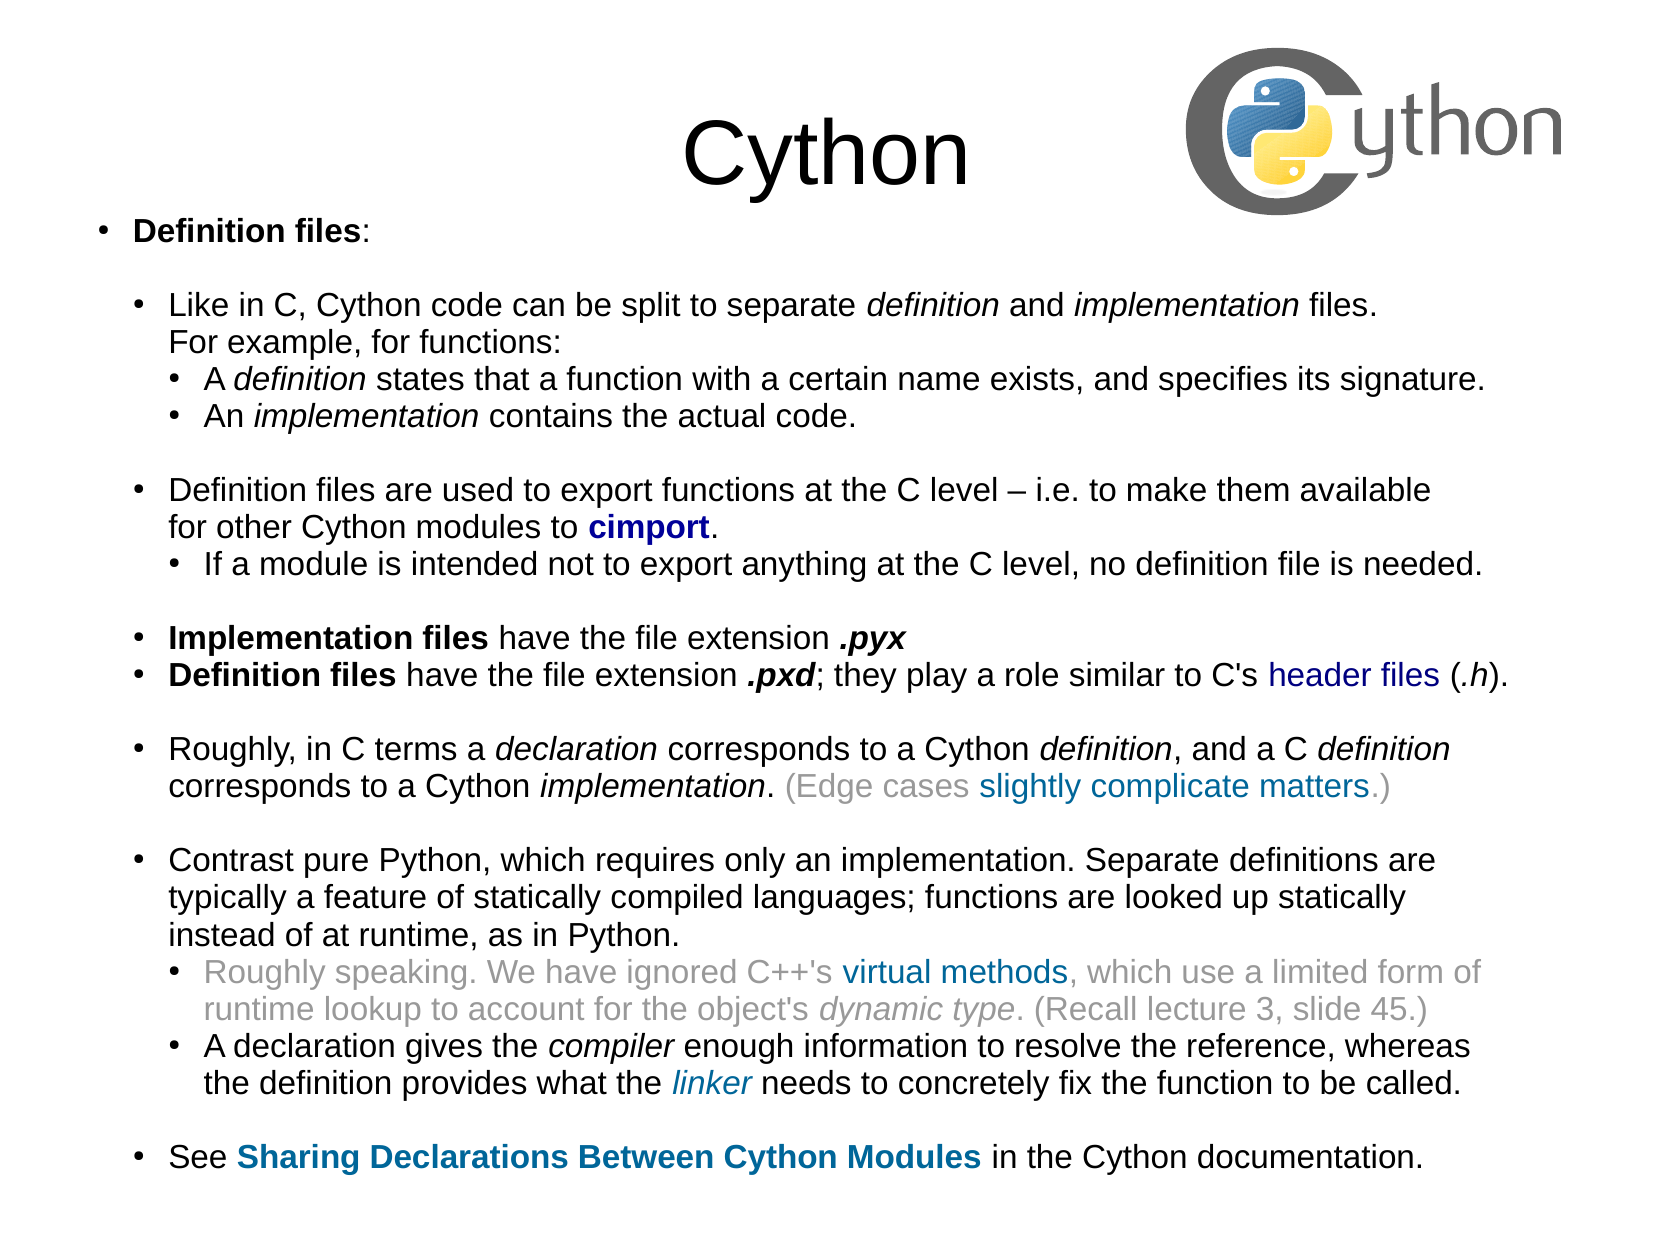

# Cython
Definition files:
Like in C, Cython code can be split to separate definition and implementation files.
For example, for functions:
A definition states that a function with a certain name exists, and specifies its signature.
An implementation contains the actual code.
Definition files are used to export functions at the C level – i.e. to make them available
for other Cython modules to cimport.
If a module is intended not to export anything at the C level, no definition file is needed.
Implementation files have the file extension .pyx
Definition files have the file extension .pxd; they play a role similar to C's header files (.h).
Roughly, in C terms a declaration corresponds to a Cython definition, and a C definition corresponds to a Cython implementation. (Edge cases slightly complicate matters.)
Contrast pure Python, which requires only an implementation. Separate definitions are typically a feature of statically compiled languages; functions are looked up statically
instead of at runtime, as in Python.
Roughly speaking. We have ignored C++'s virtual methods, which use a limited form of runtime lookup to account for the object's dynamic type. (Recall lecture 3, slide 45.)
A declaration gives the compiler enough information to resolve the reference, whereas
the definition provides what the linker needs to concretely fix the function to be called.
See Sharing Declarations Between Cython Modules in the Cython documentation.